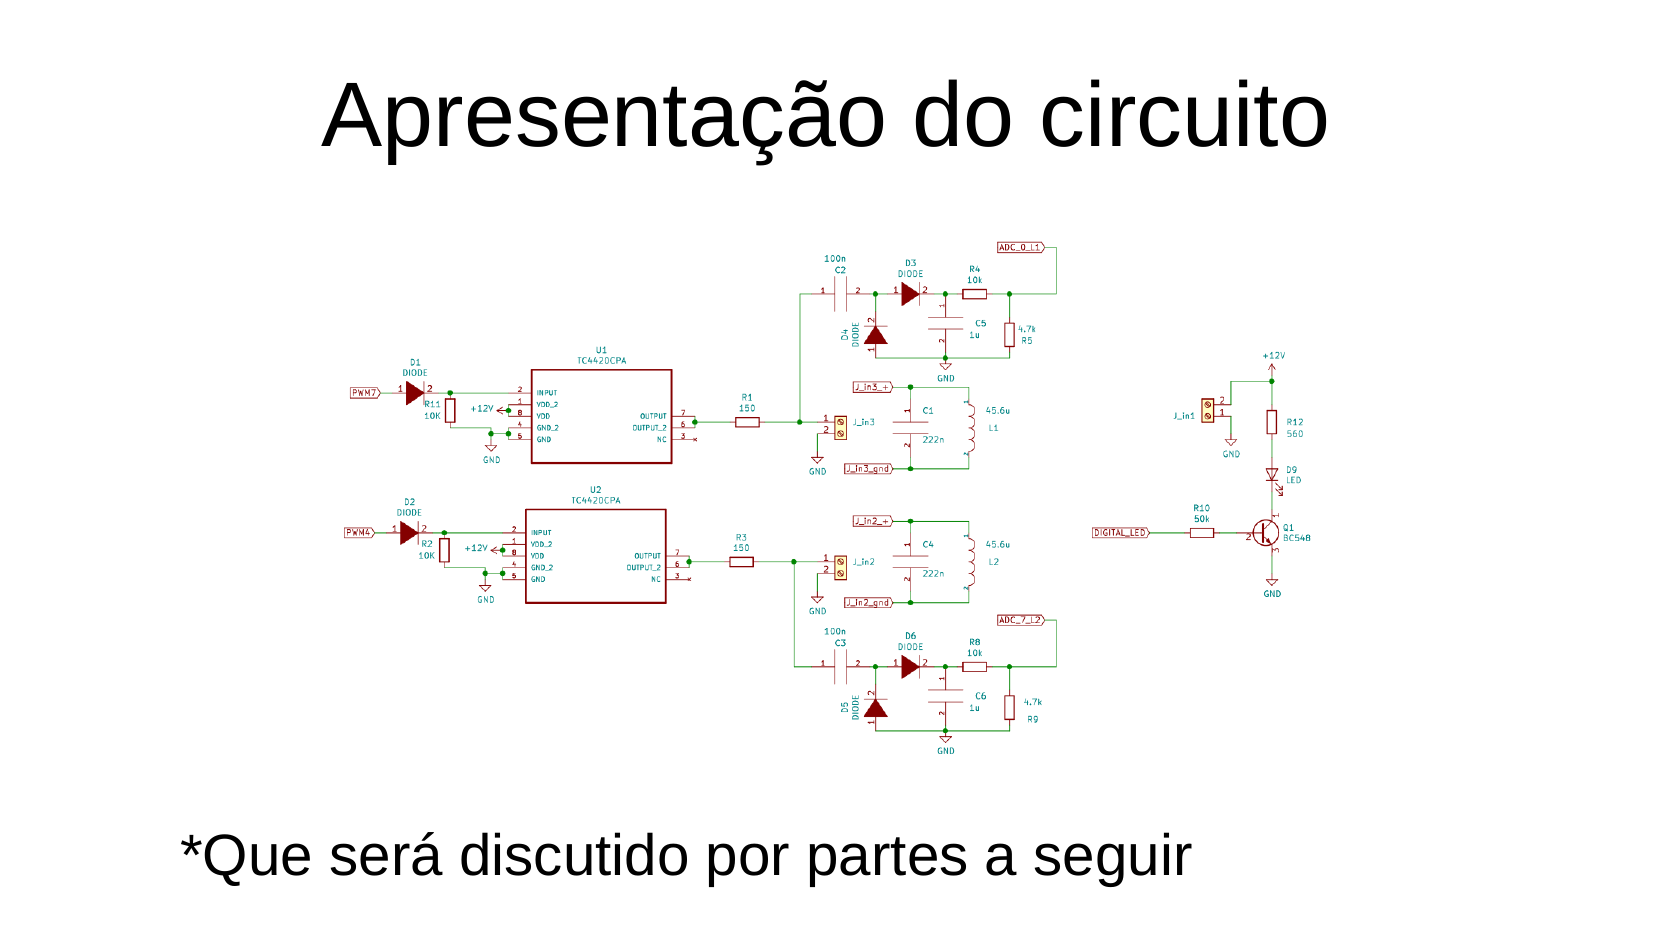

# Apresentação do circuito
*Que será discutido por partes a seguir